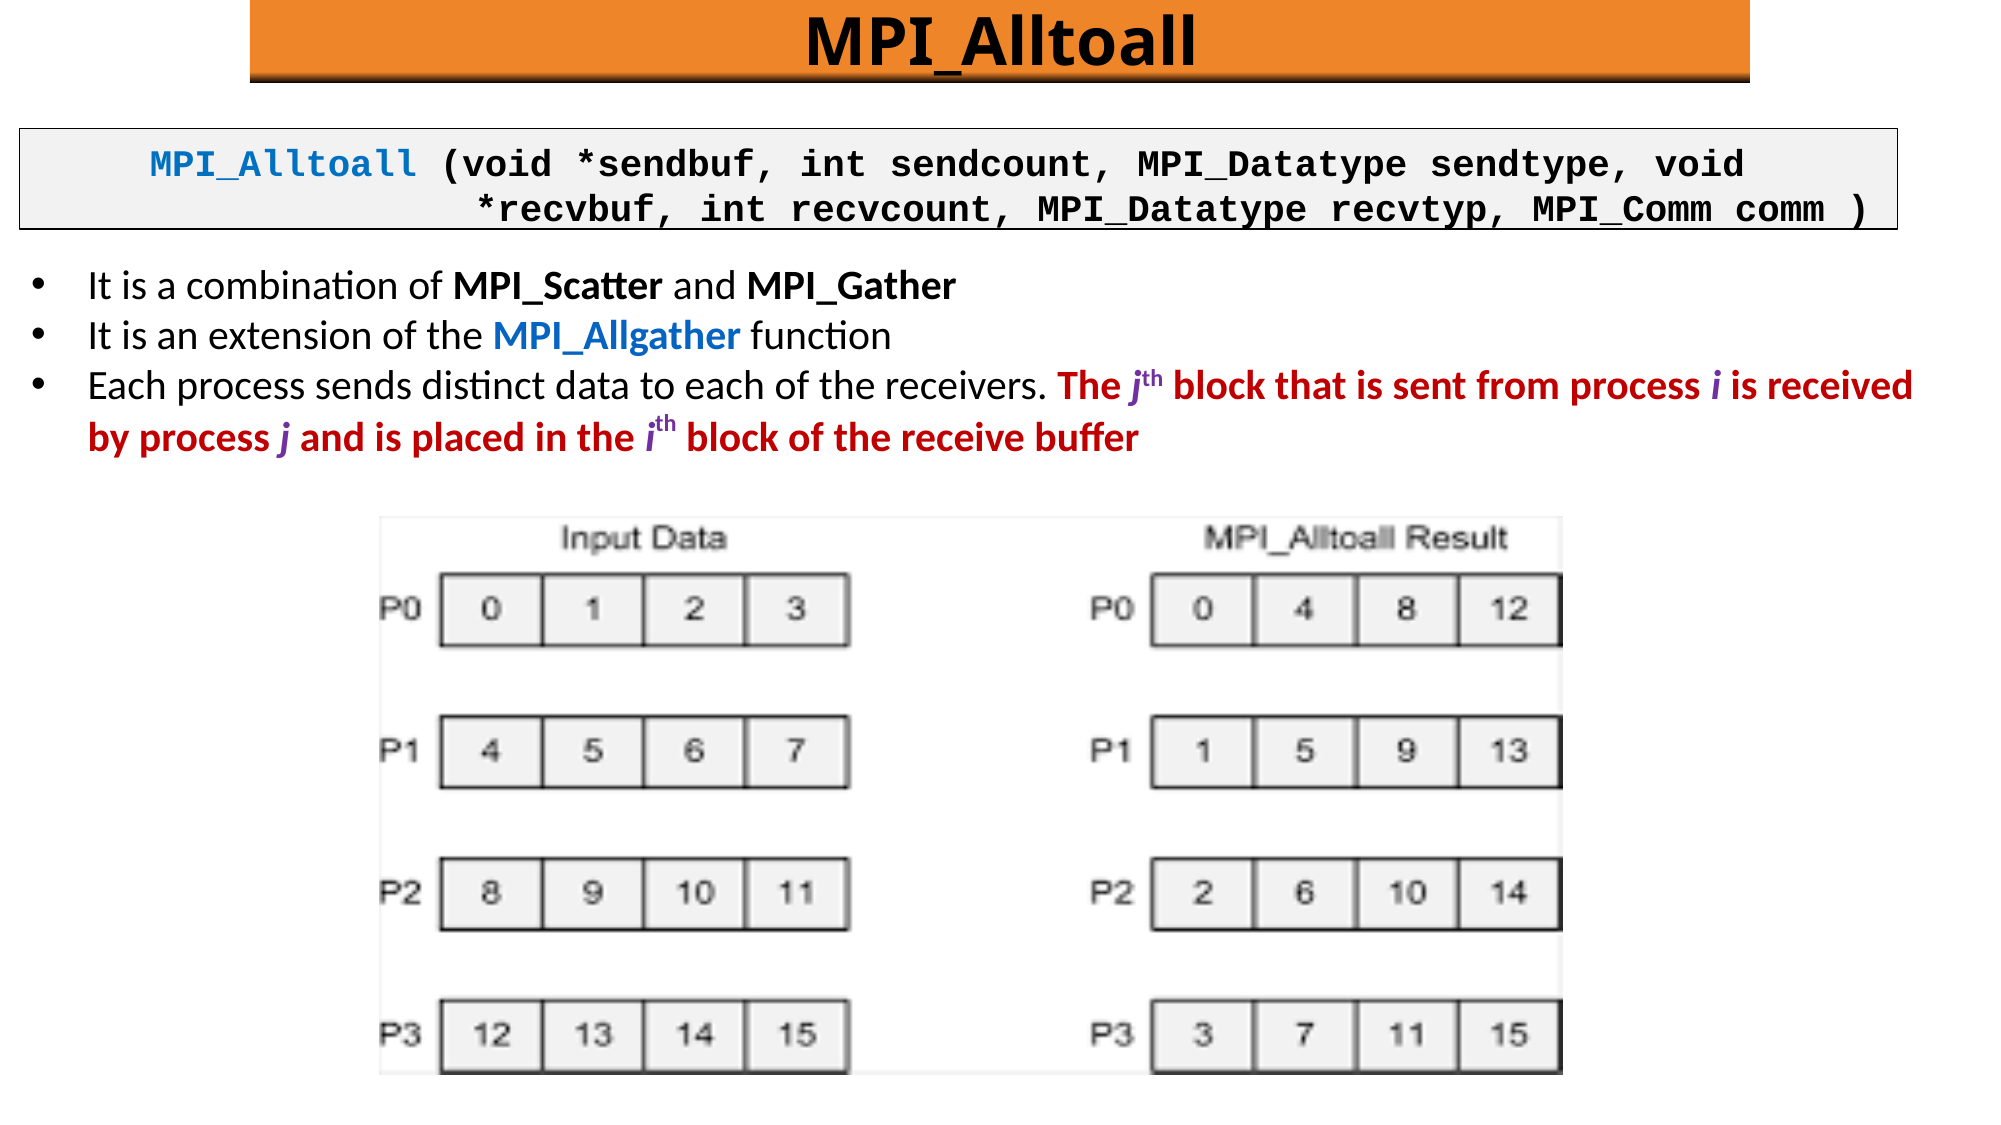

# MPI_Alltoall
MPI_Alltoall (void *sendbuf, int sendcount, MPI_Datatype sendtype, void
 *recvbuf, int recvcount, MPI_Datatype recvtyp, MPI_Comm comm )
It is a combination of MPI_Scatter and MPI_Gather
It is an extension of the MPI_Allgather function
Each process sends distinct data to each of the receivers. The jth block that is sent from process i is received by process j and is placed in the ith block of the receive buffer